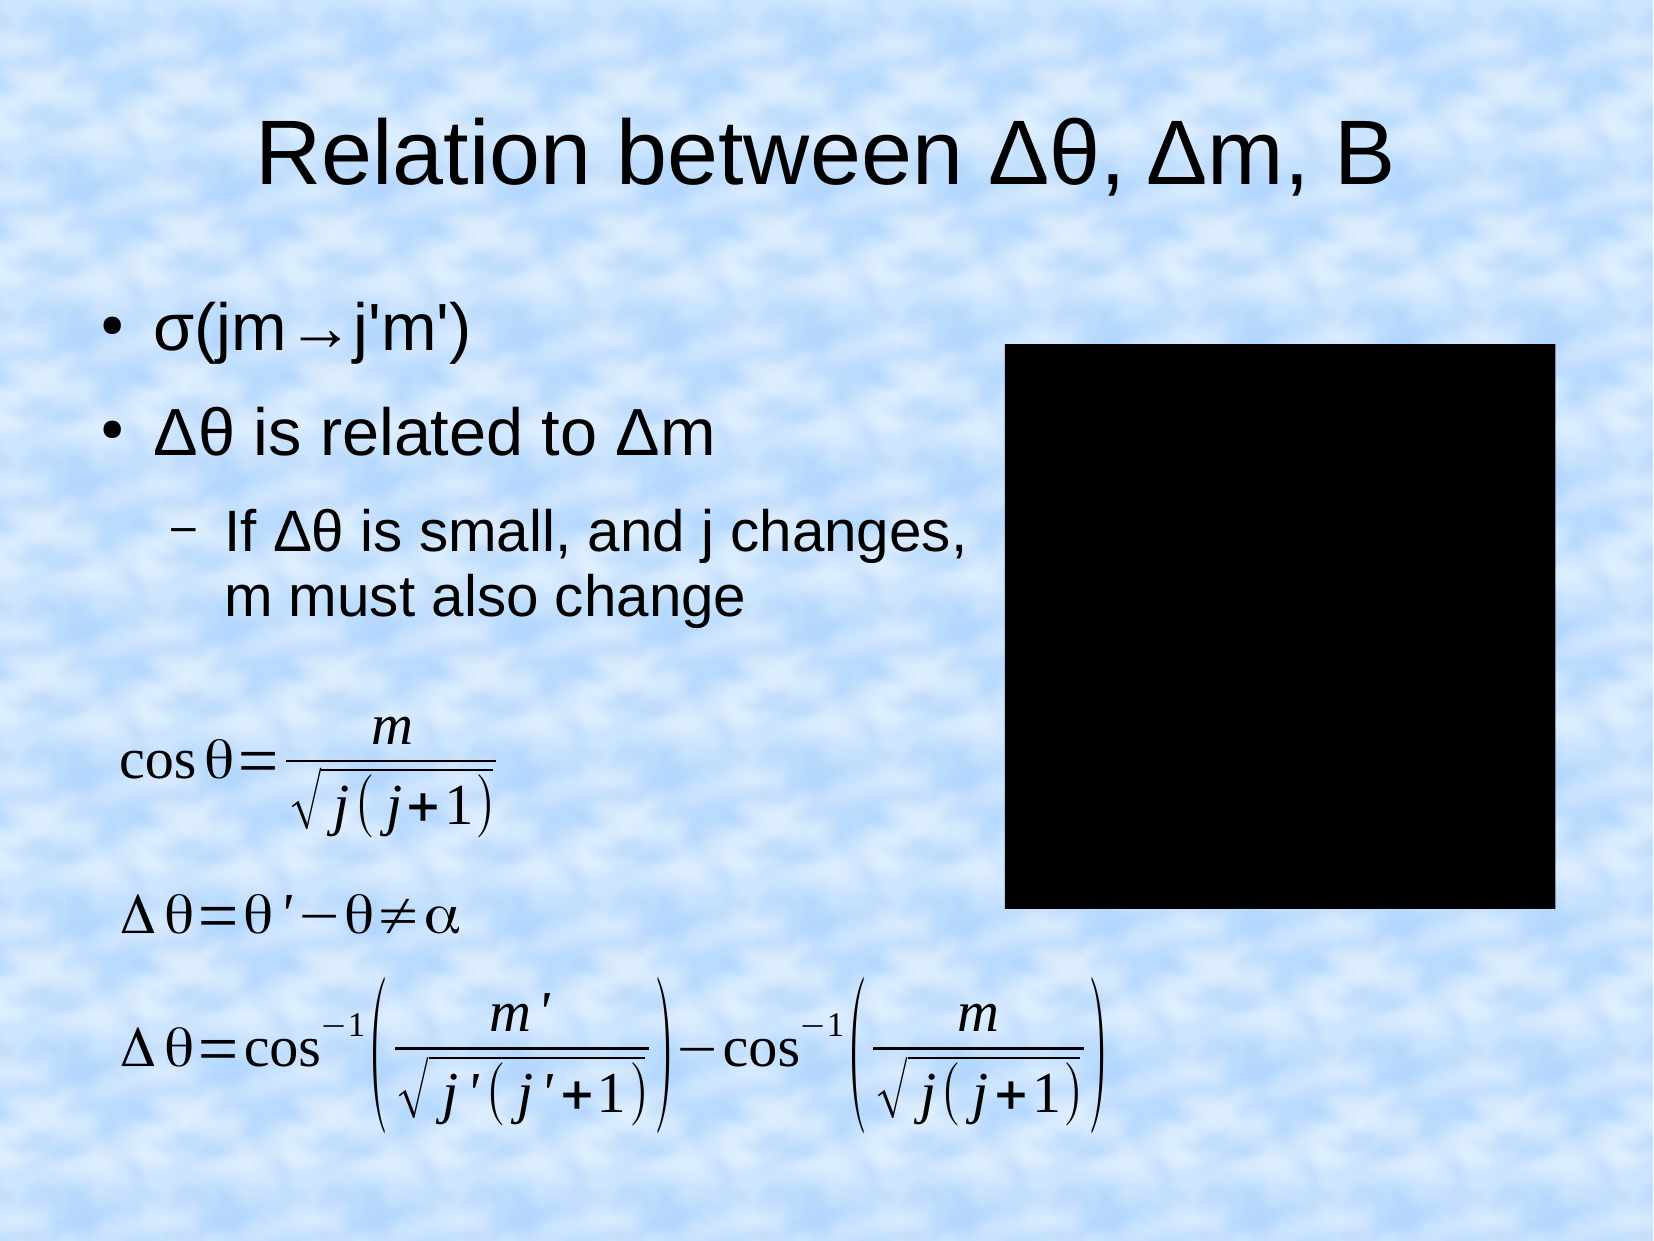

# Relation between Δθ, Δm, B
σ(jm→j'm')
Δθ is related to Δm
If Δθ is small, and j changes, m must also change